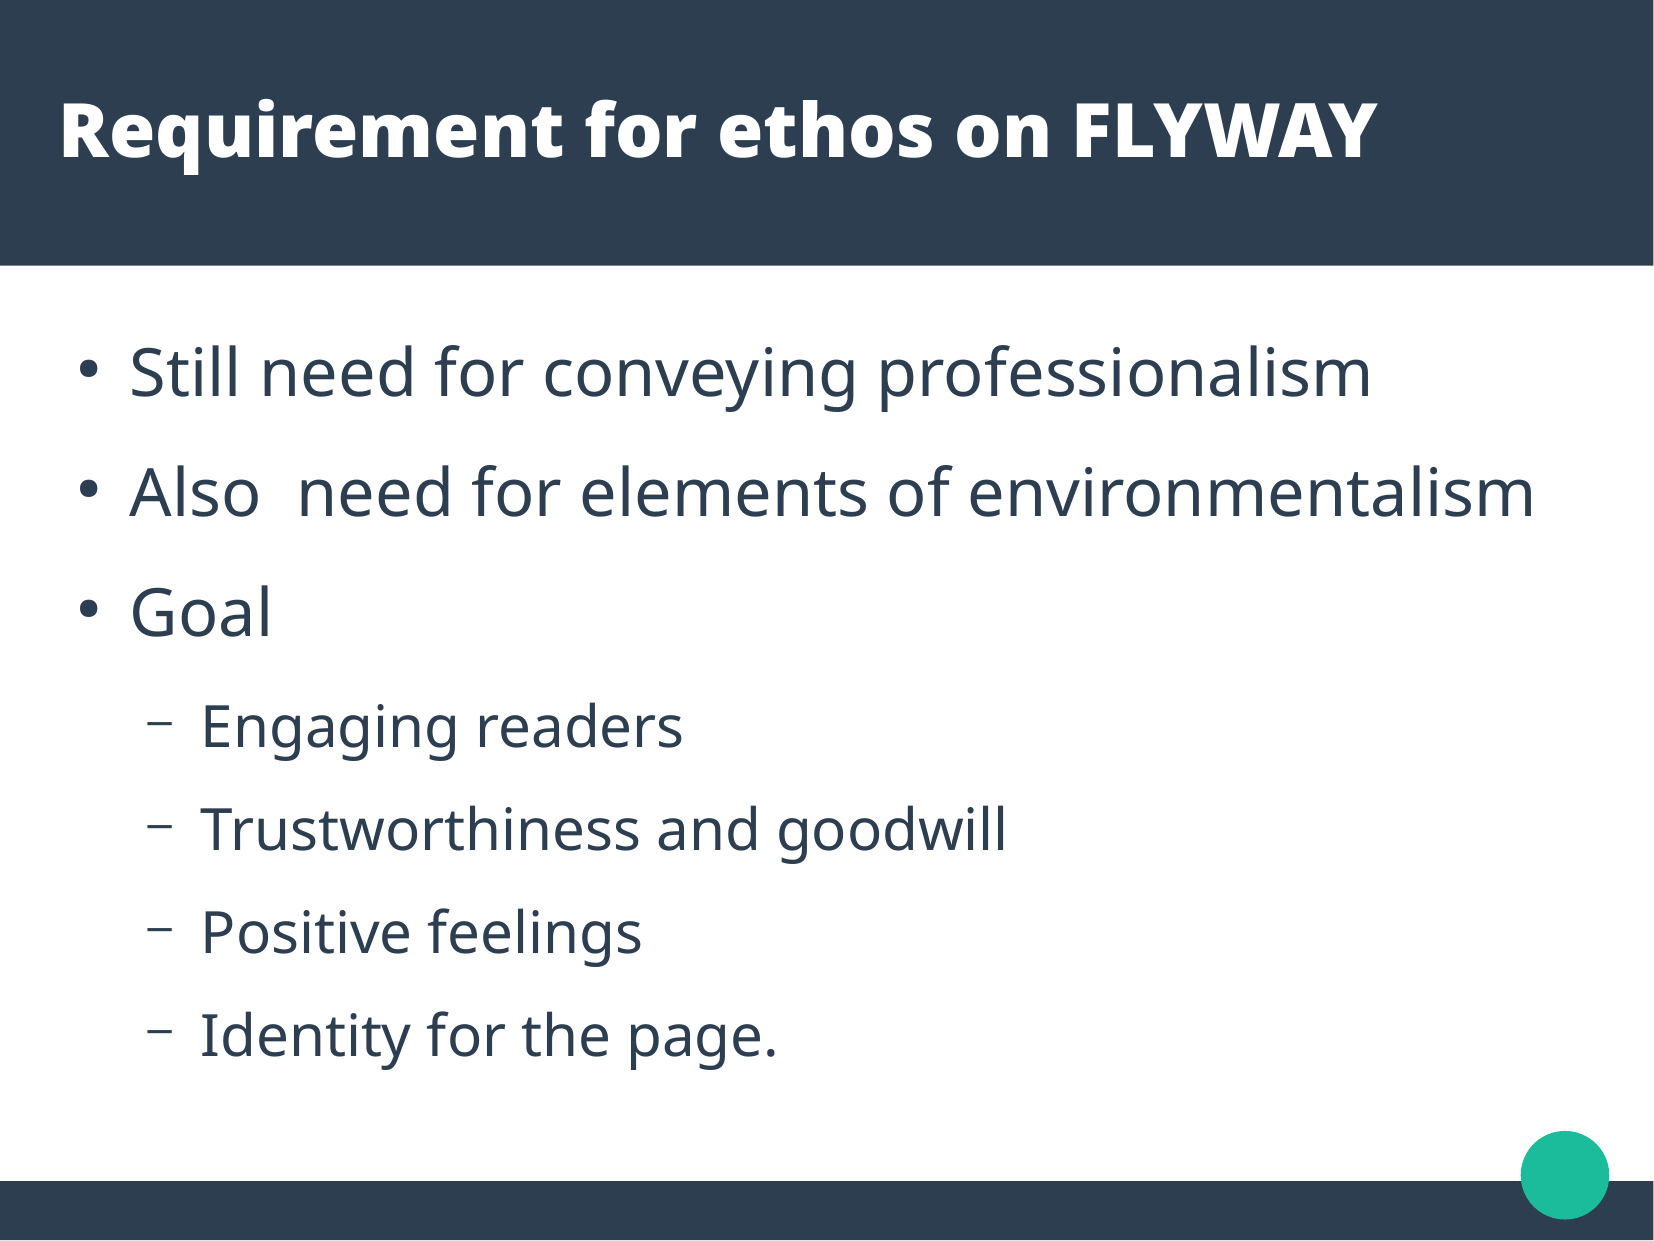

# Requirement for ethos on FLYWAY
Still need for conveying professionalism
Also need for elements of environmentalism
Goal
Engaging readers
Trustworthiness and goodwill
Positive feelings
Identity for the page.